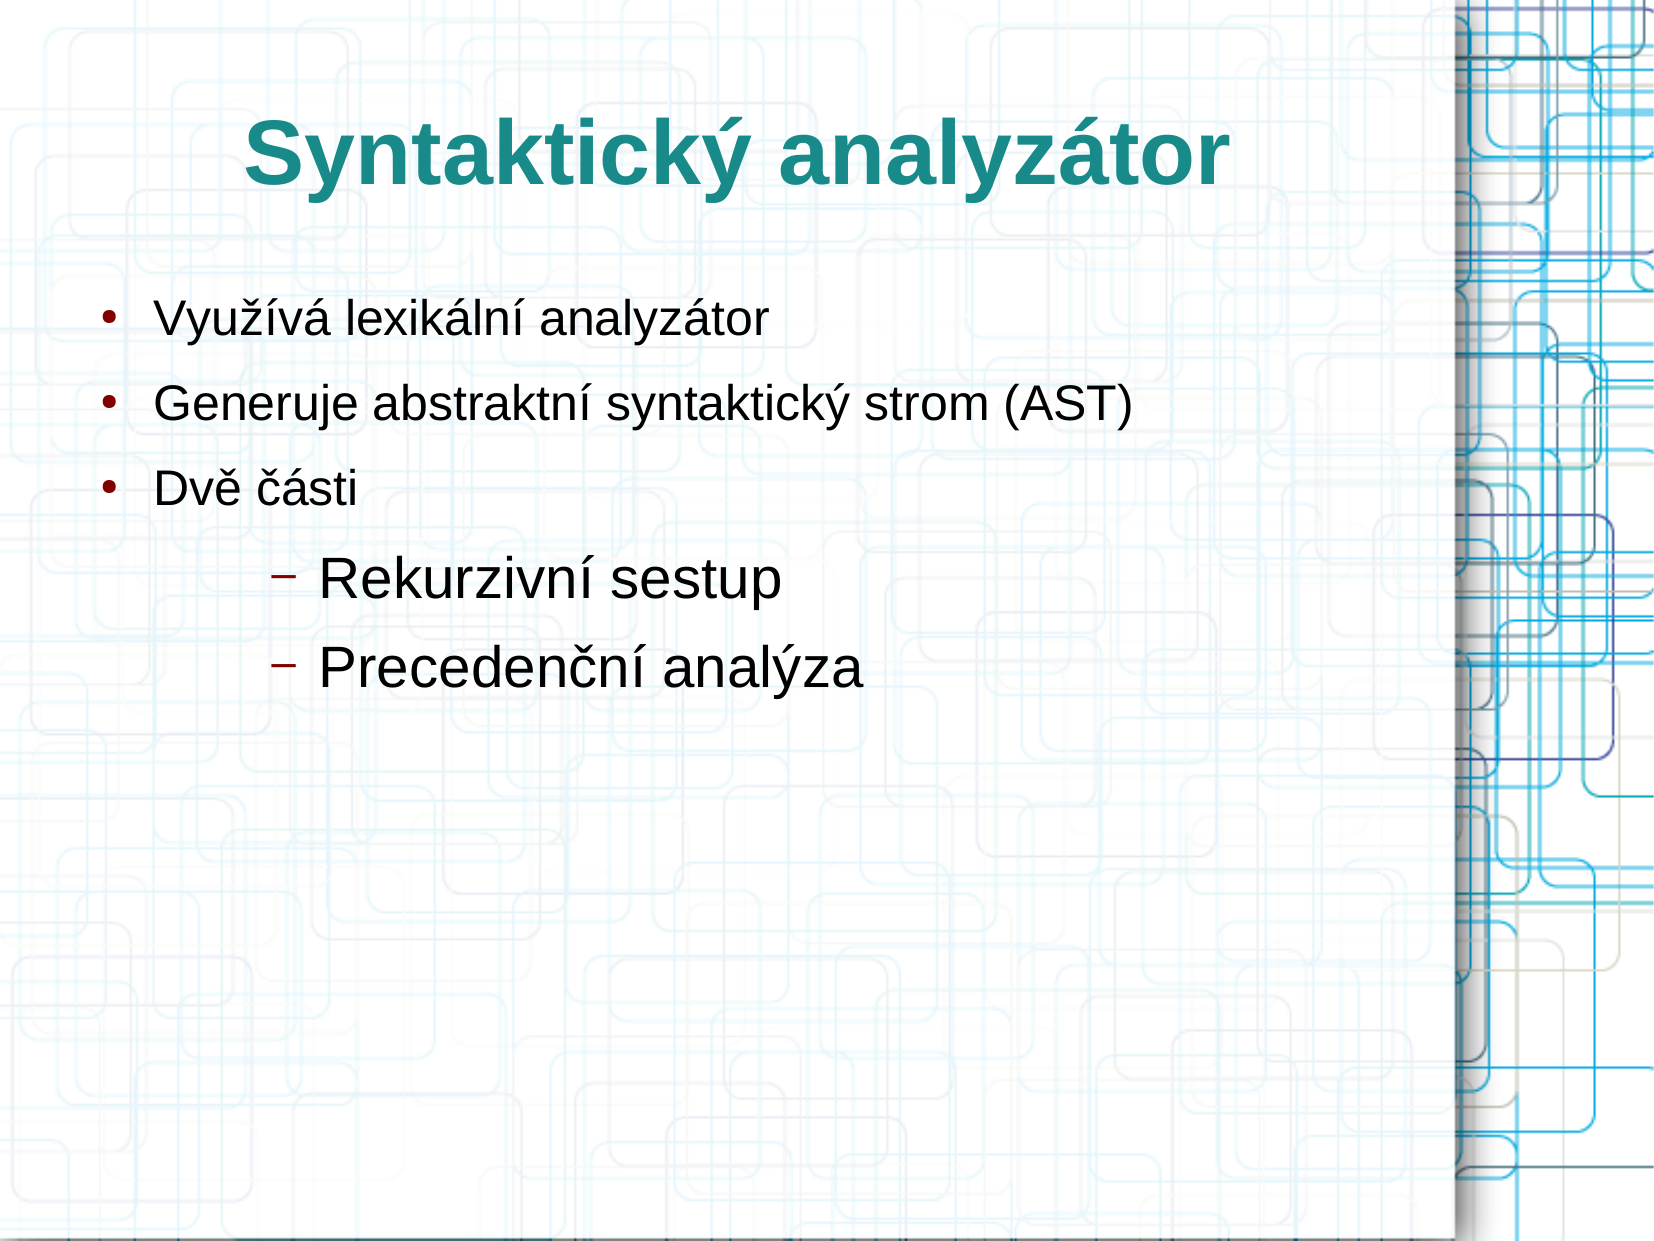

# Syntaktický analyzátor
Využívá lexikální analyzátor
Generuje abstraktní syntaktický strom (AST)
Dvě části
Rekurzivní sestup
Precedenční analýza